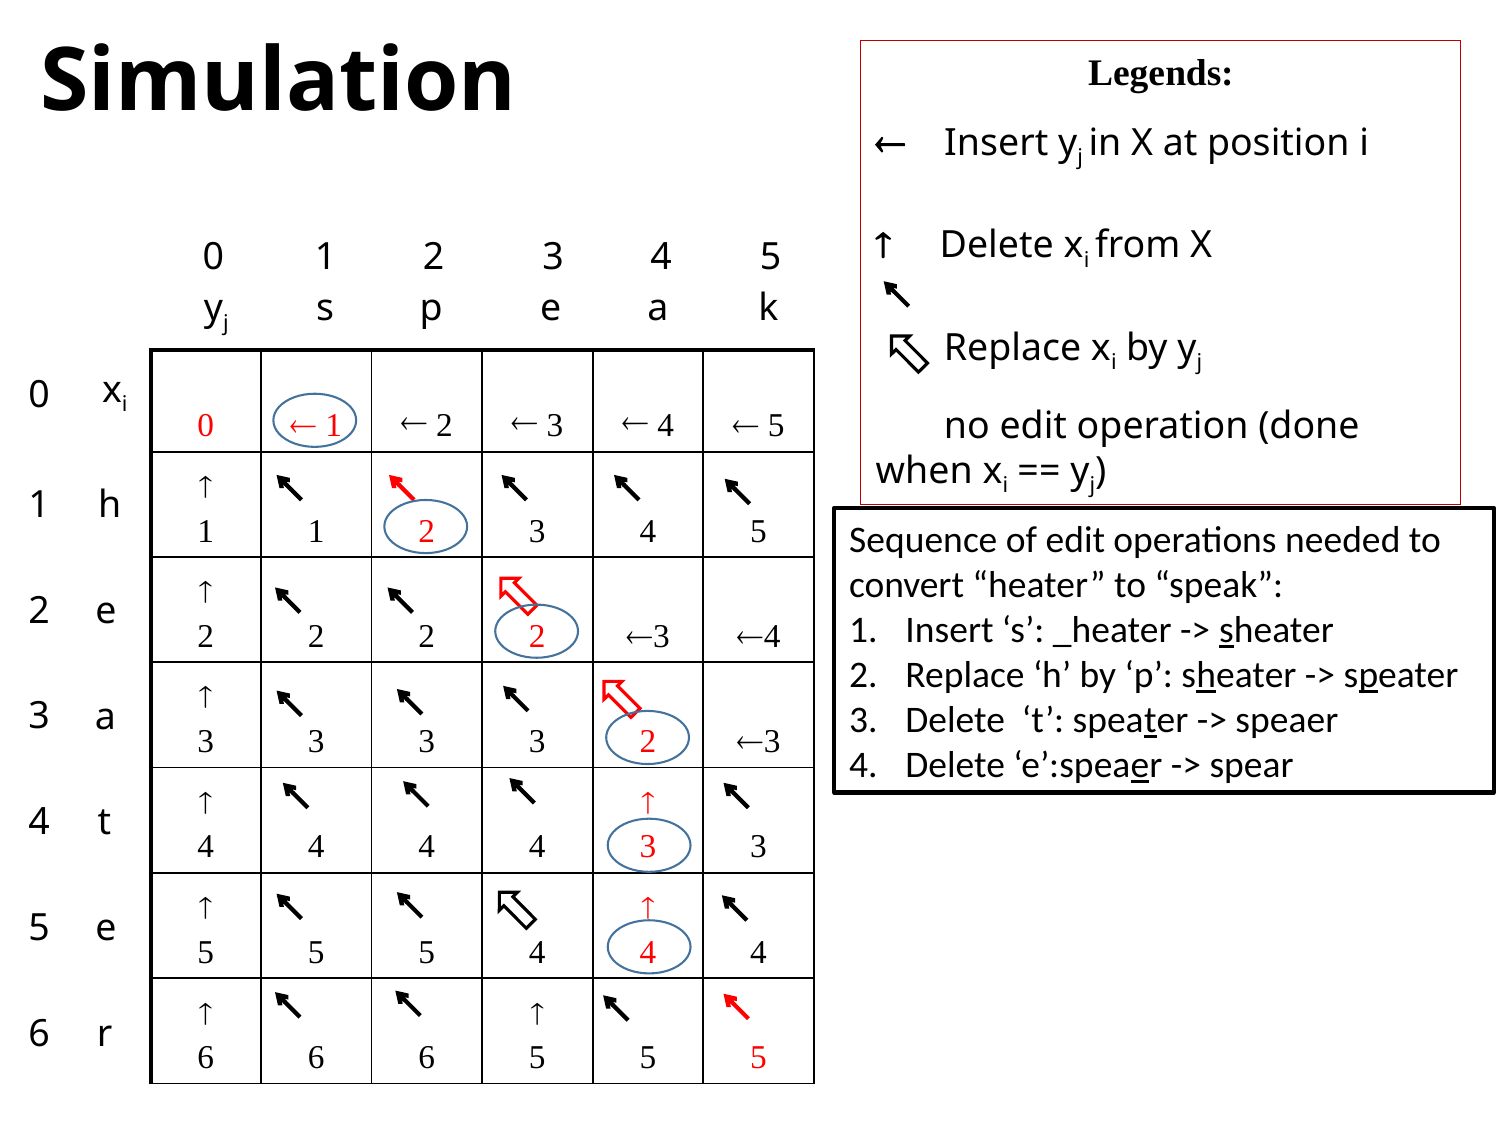

# Simulation
Legends:
 Insert yj in X at position i
 Delete xi from X
 Replace xi by yj
 no edit operation (done when xi == yj)
0
1
2
3
4
5
yj
s
p
e
a
k
xi
| 0 |  1 | 2 | 3 | 4 |  5 |
| --- | --- | --- | --- | --- | --- |
|  1 | 1 | 2 | 3 | 4 | 5 |
|  2 | 2 | 2 | 2 | 3 | 4 |
|  3 | 3 | 3 | 3 | 2 | 3 |
|  4 | 4 | 4 | 4 |  3 | 3 |
|  5 | 5 | 5 | 4 |  4 | 4 |
|  6 | 6 | 6 |  5 | 5 | 5 |
0
1
h
2
e
3
a
4
t
5
e
6
r
Sequence of edit operations needed to convert “heater” to “speak”:
Insert ‘s’: _heater -> sheater
Replace ‘h’ by ‘p’: sheater -> speater
Delete ‘t’: speater -> speaer
Delete ‘e’:speaer -> spear